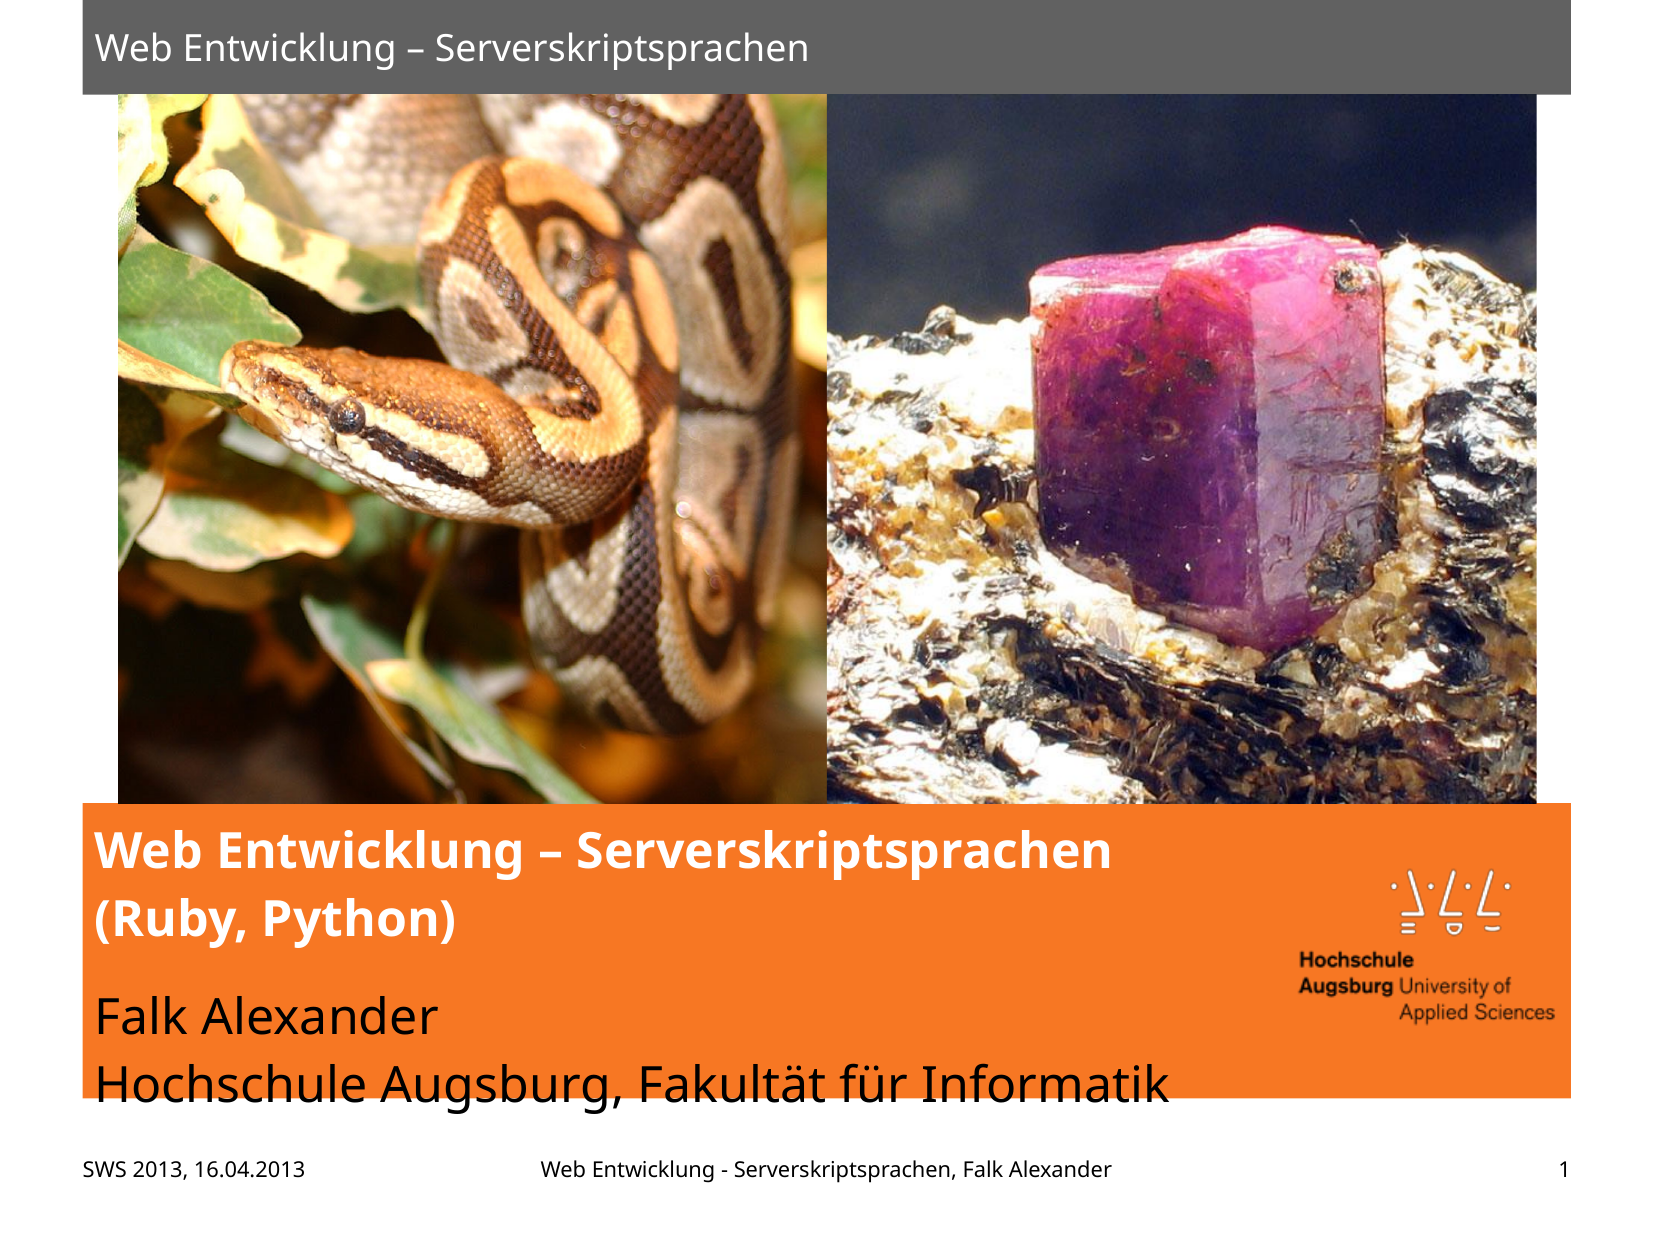

# Web Entwicklung – Serverskriptsprachen
Web Entwicklung – Serverskriptsprachen
(Ruby, Python)
Falk Alexander
Hochschule Augsburg, Fakultät für Informatik
SWS 2013, 16.04.2013
Web Entwicklung - Serverskriptsprachen, Falk Alexander
1